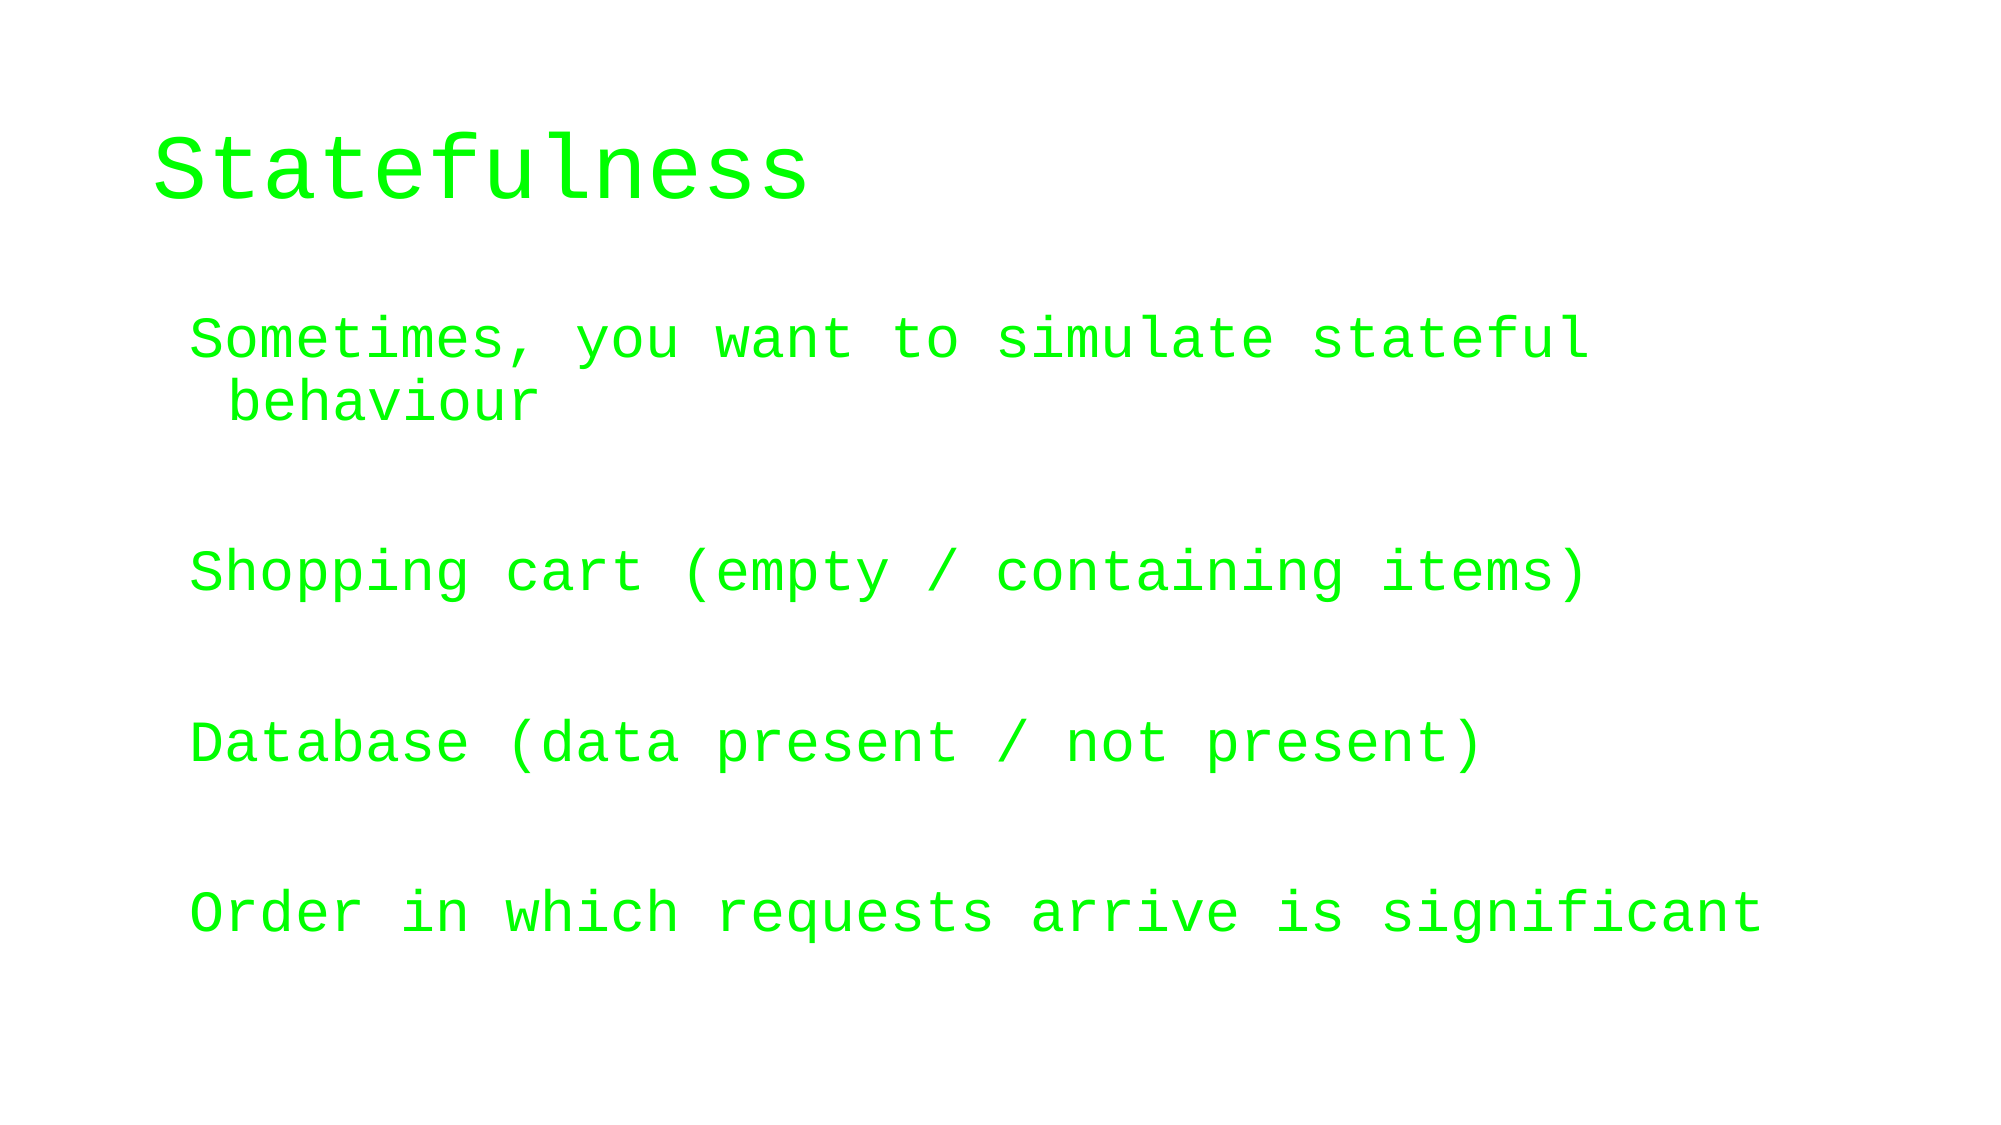

# Statefulness
Sometimes, you want to simulate stateful behaviour
Shopping cart (empty / containing items)
Database (data present / not present)
Order in which requests arrive is significant